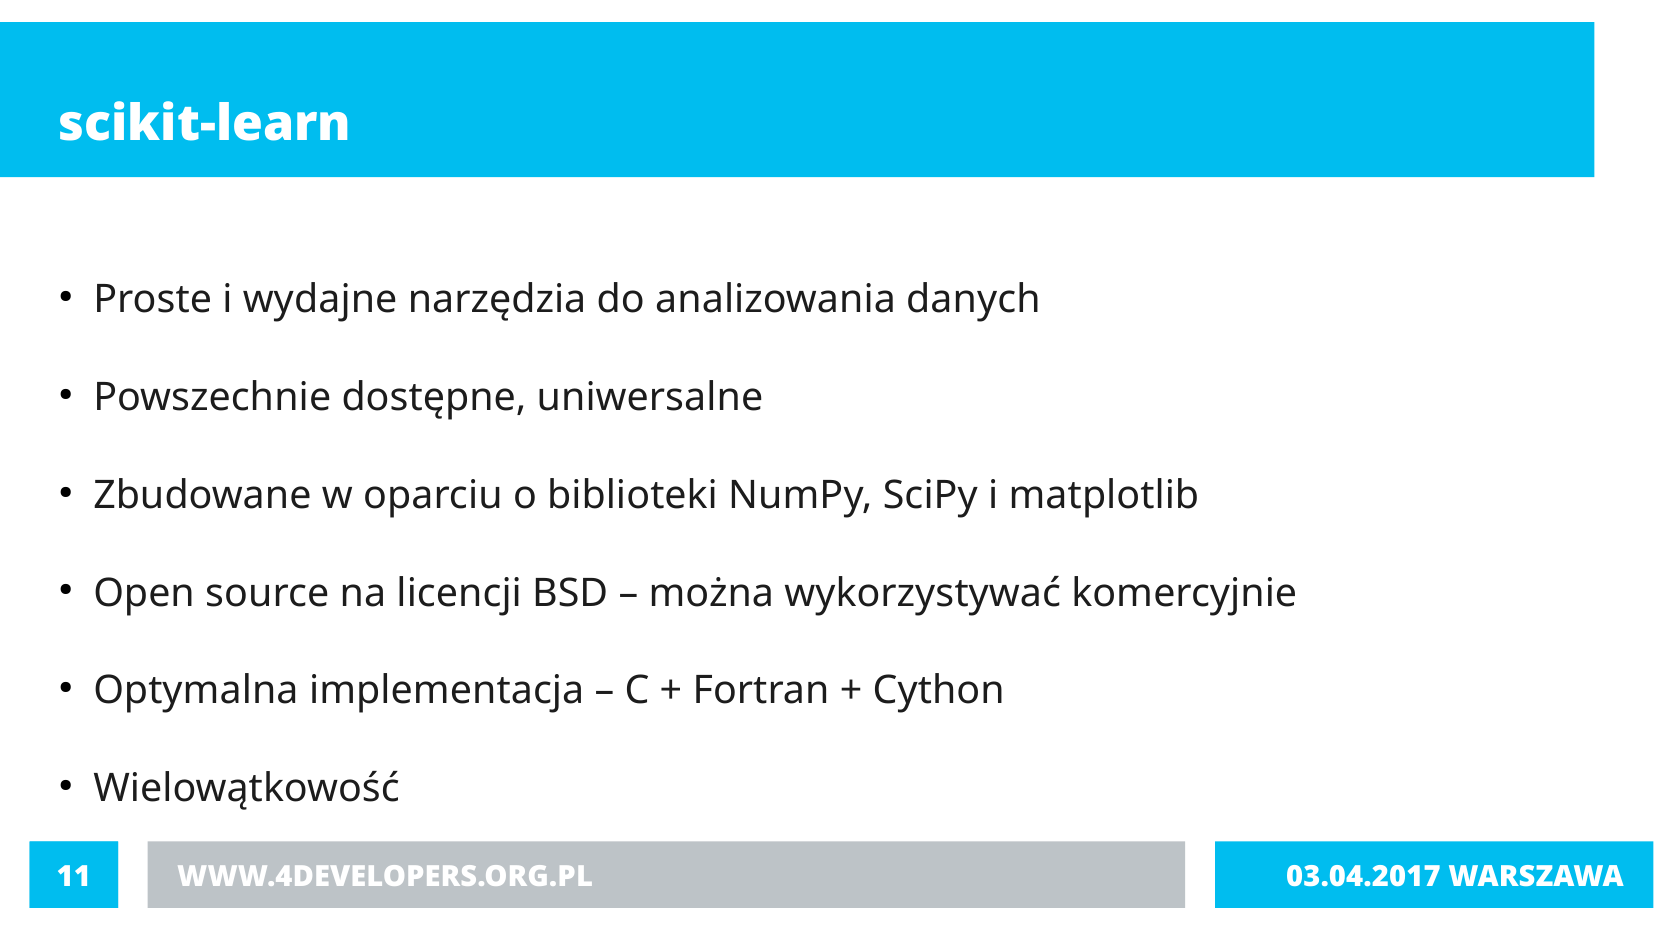

# scikit-learn
Proste i wydajne narzędzia do analizowania danych
Powszechnie dostępne, uniwersalne
Zbudowane w oparciu o biblioteki NumPy, SciPy i matplotlib
Open source na licencji BSD – można wykorzystywać komercyjnie
Optymalna implementacja – C + Fortran + Cython
Wielowątkowość
11
WWW.4DEVELOPERS.ORG.PL
03.04.2017 WARSZAWA